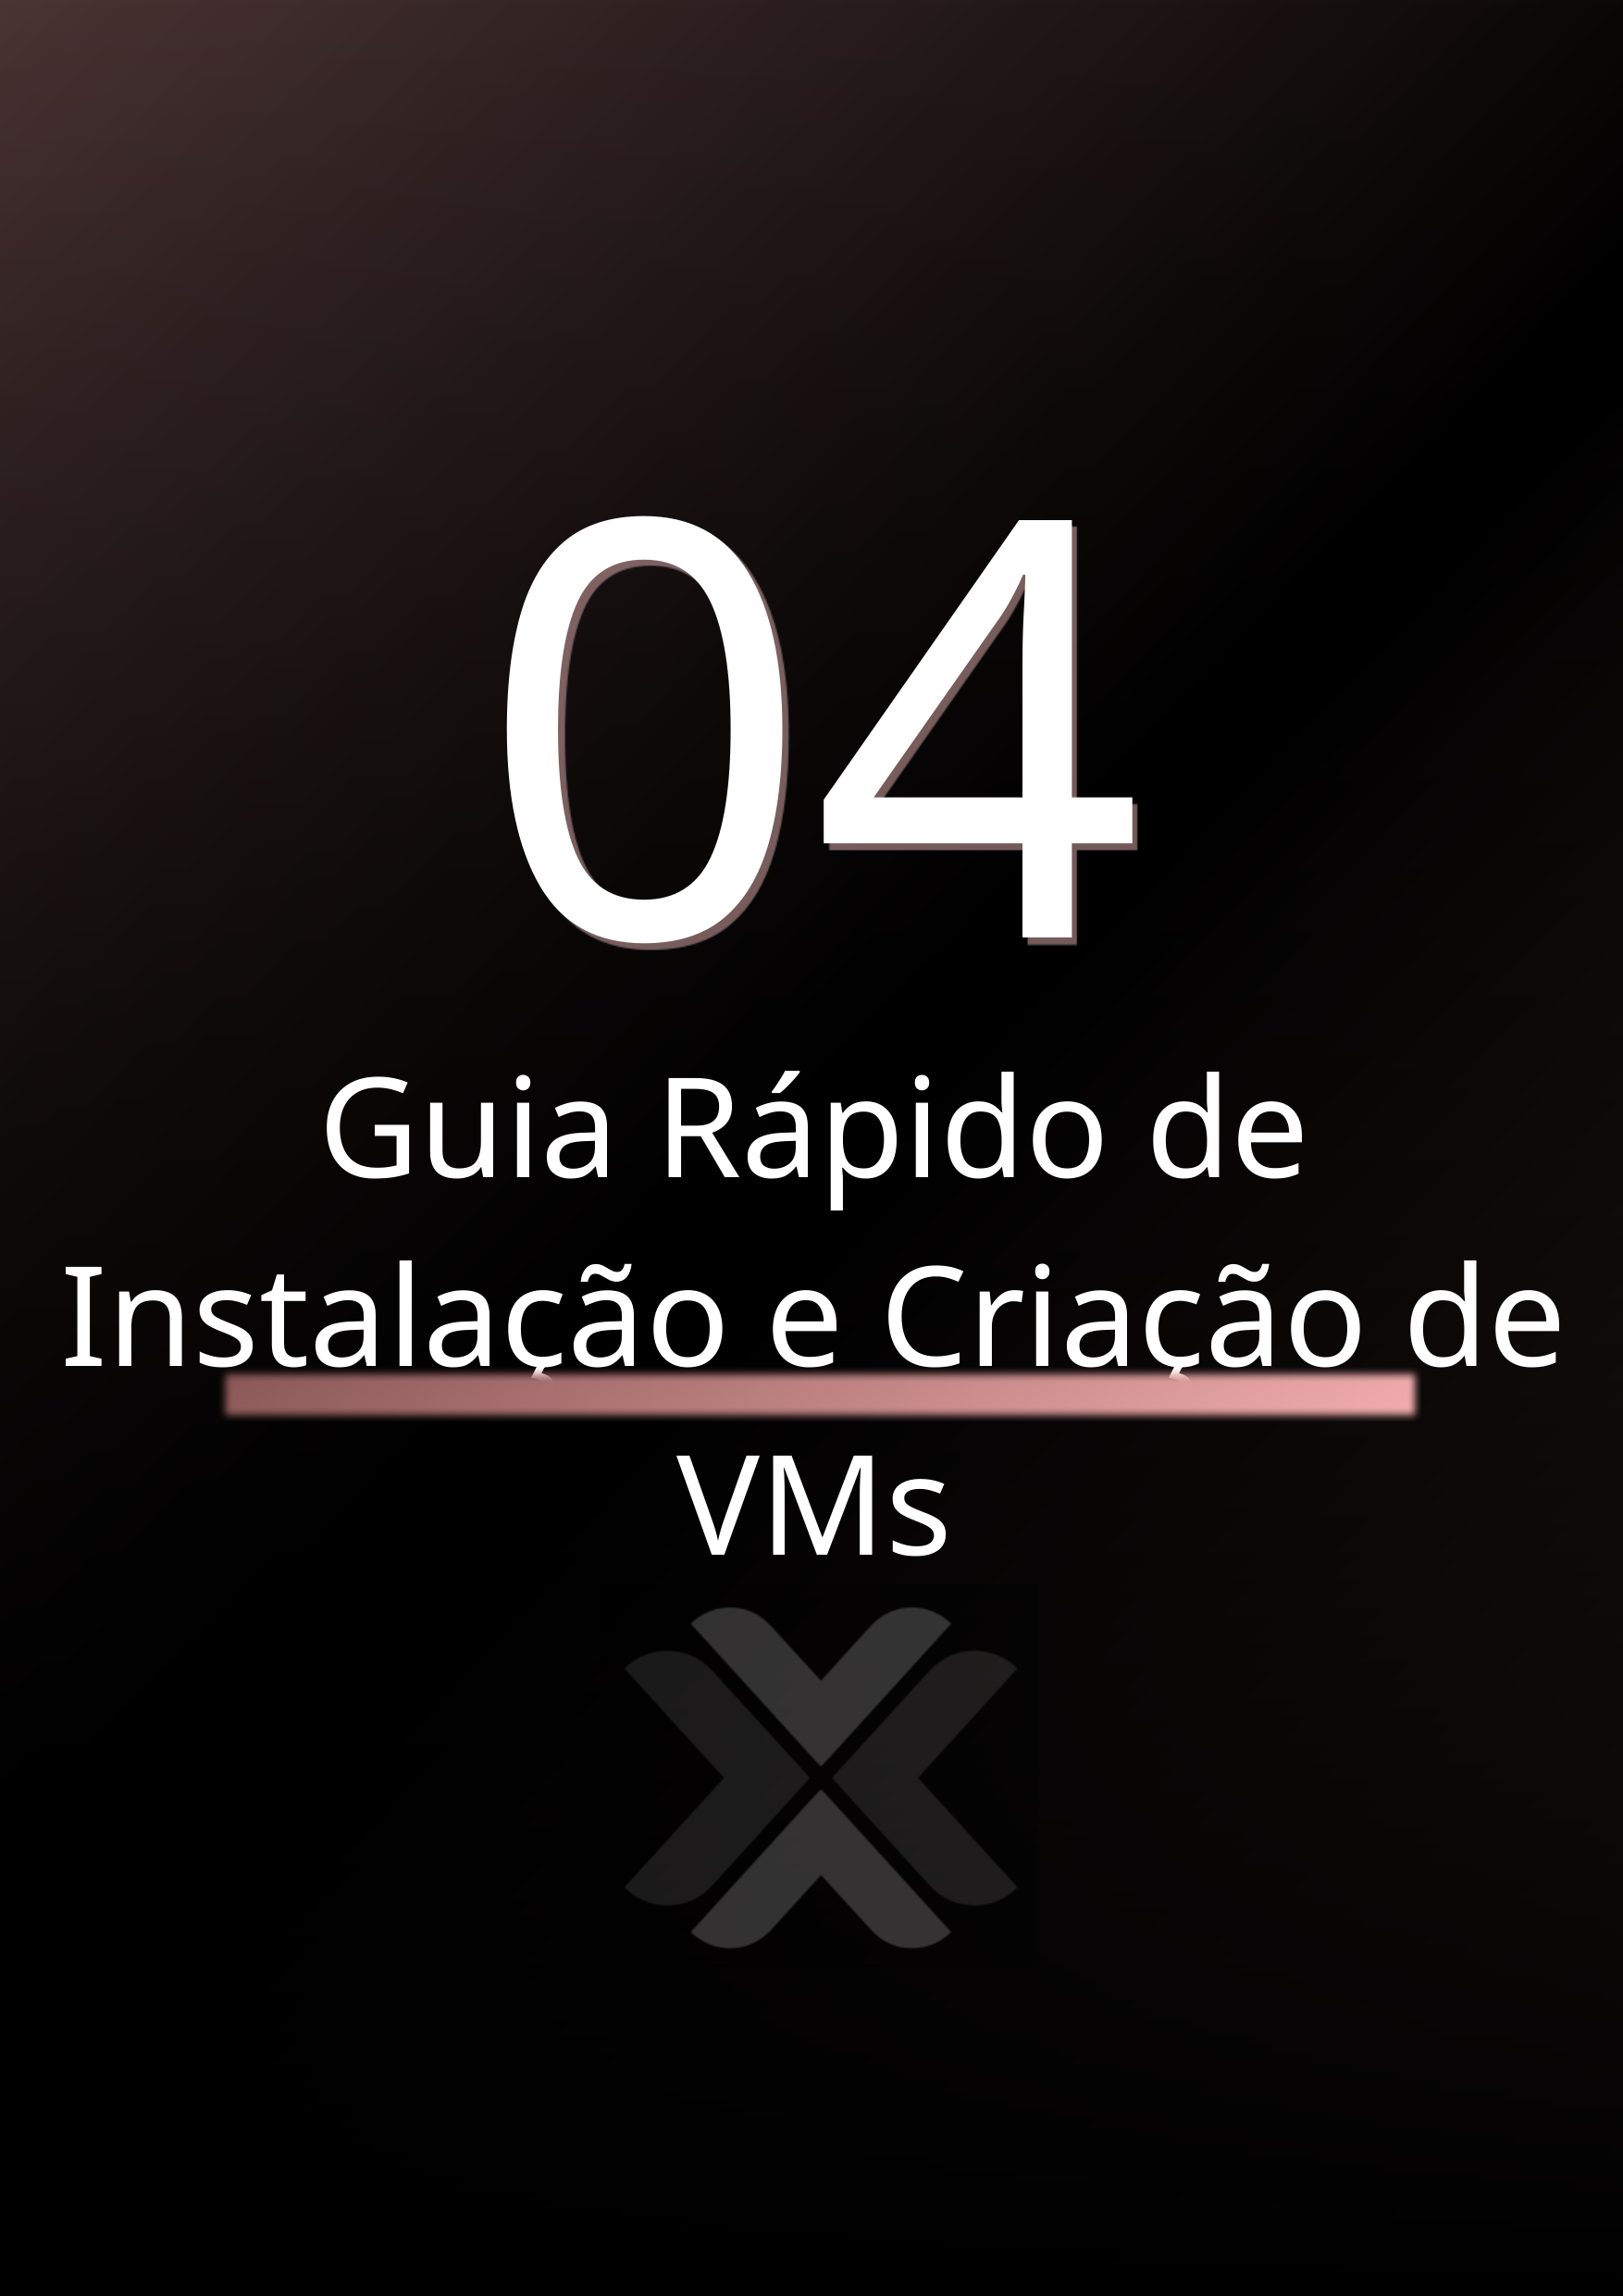

04
Guia Rápido de Instalação e Criação de VMs
9